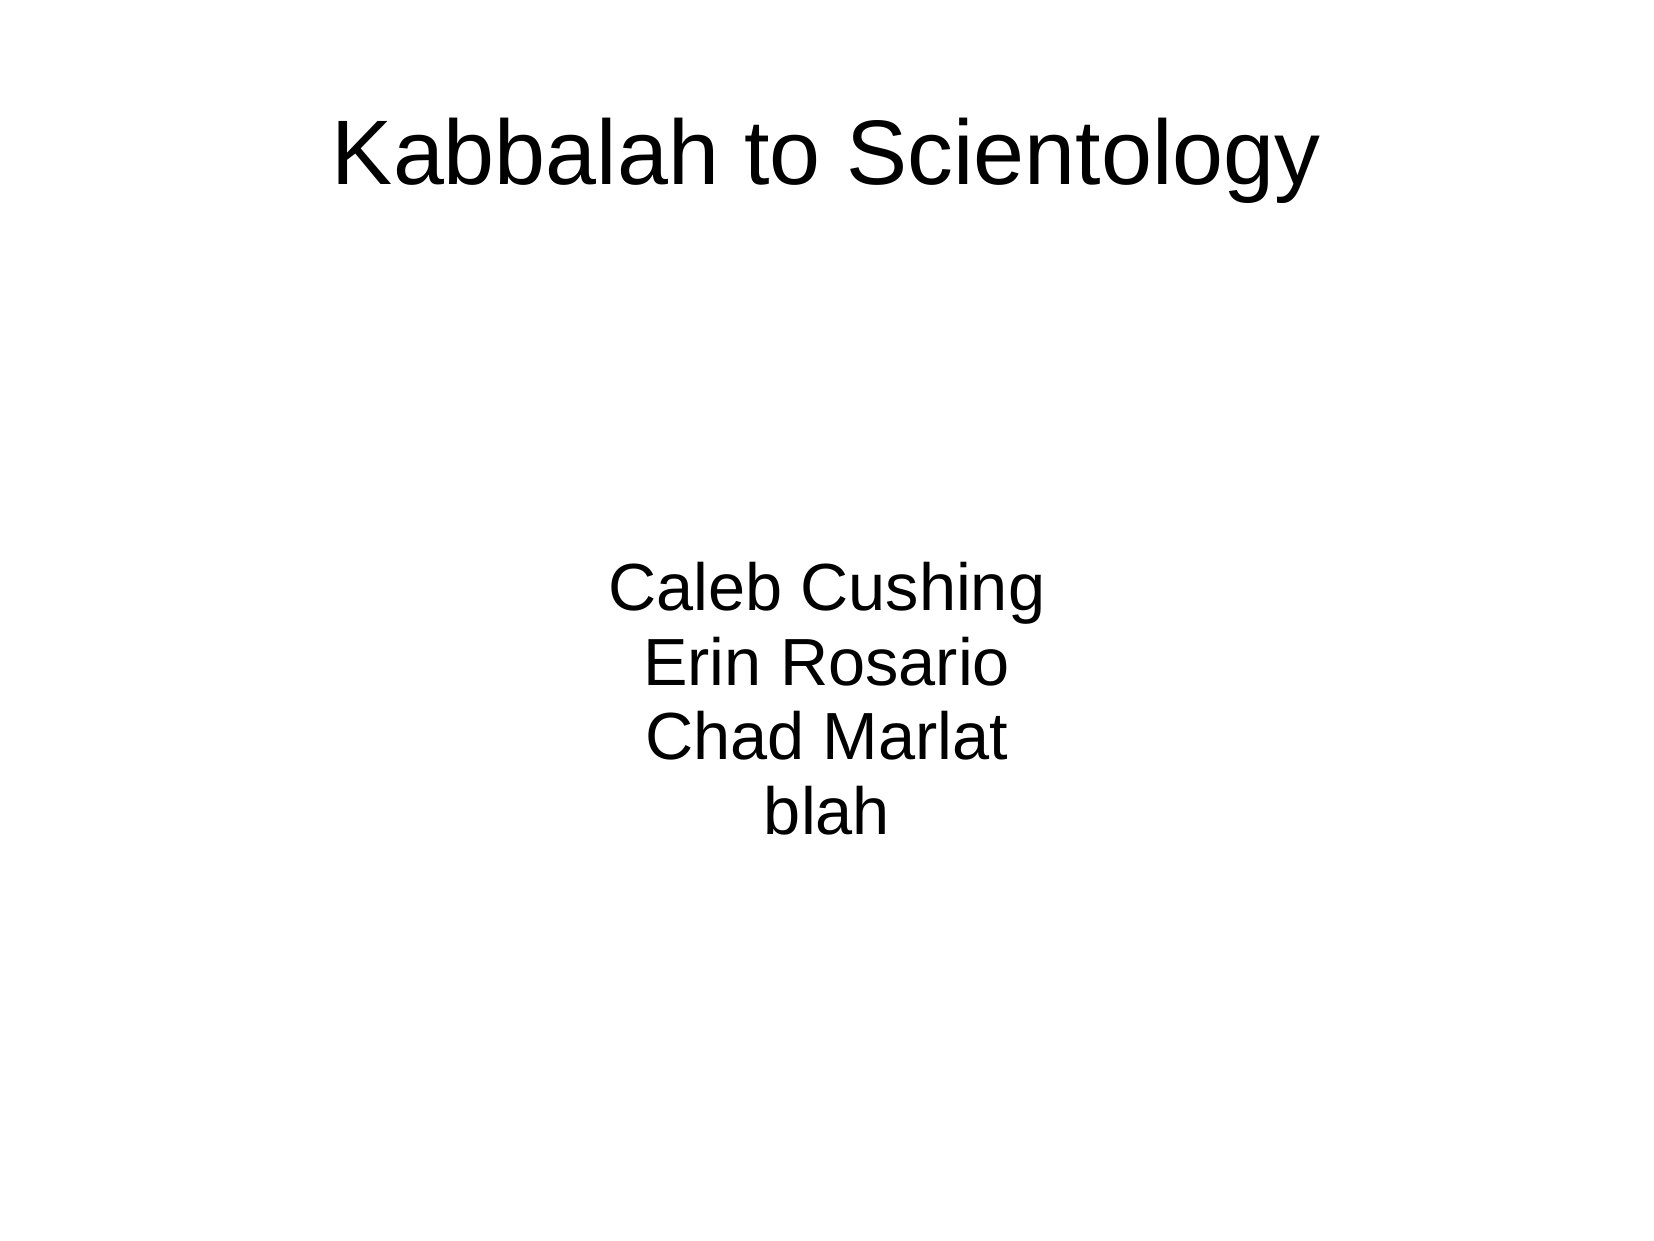

# Kabbalah to Scientology
Caleb Cushing
Erin Rosario
Chad Marlat
blah